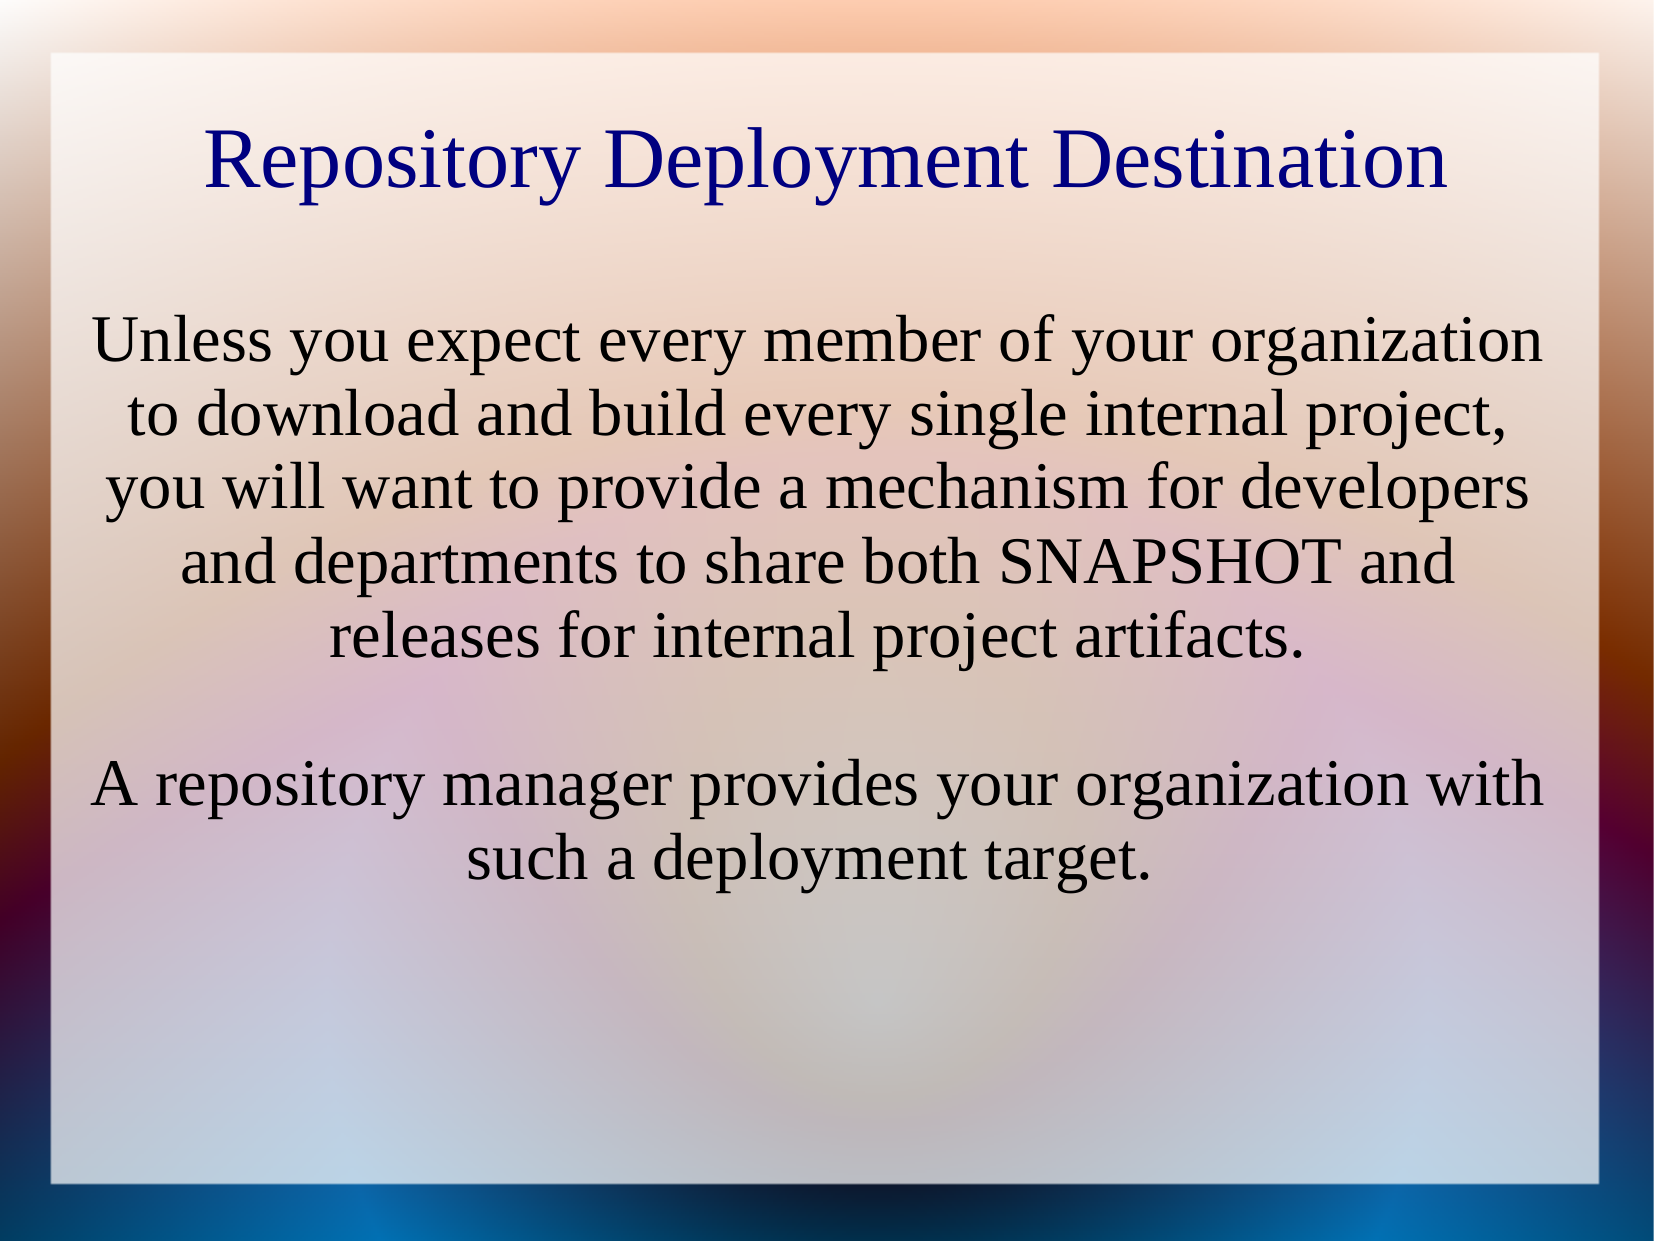

# Repository Deployment Destination
Unless you expect every member of your organization to download and build every single internal project, you will want to provide a mechanism for developers and departments to share both SNAPSHOT and releases for internal project artifacts.
A repository manager provides your organization with such a deployment target.